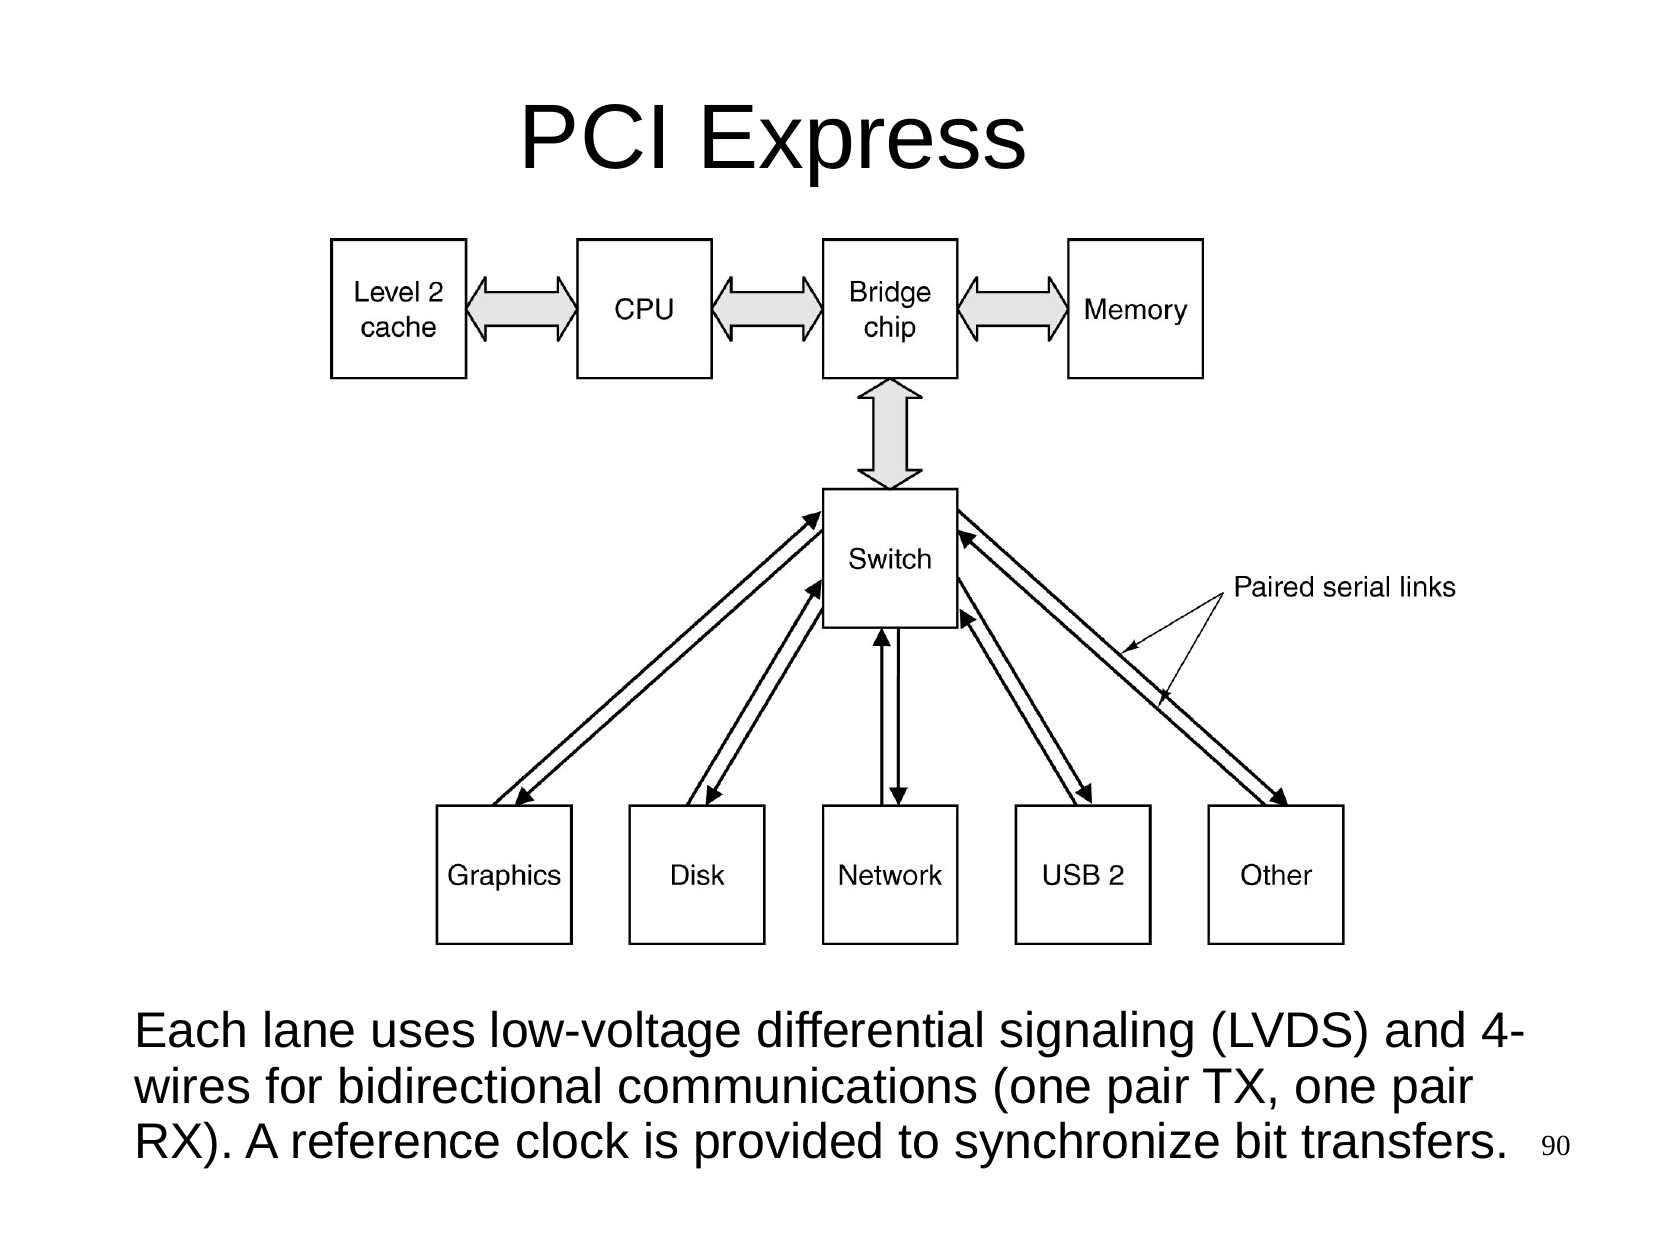

# PCI Express
Each lane uses low-voltage differential signaling (LVDS) and 4-wires for bidirectional communications (one pair TX, one pair RX). A reference clock is provided to synchronize bit transfers.
90